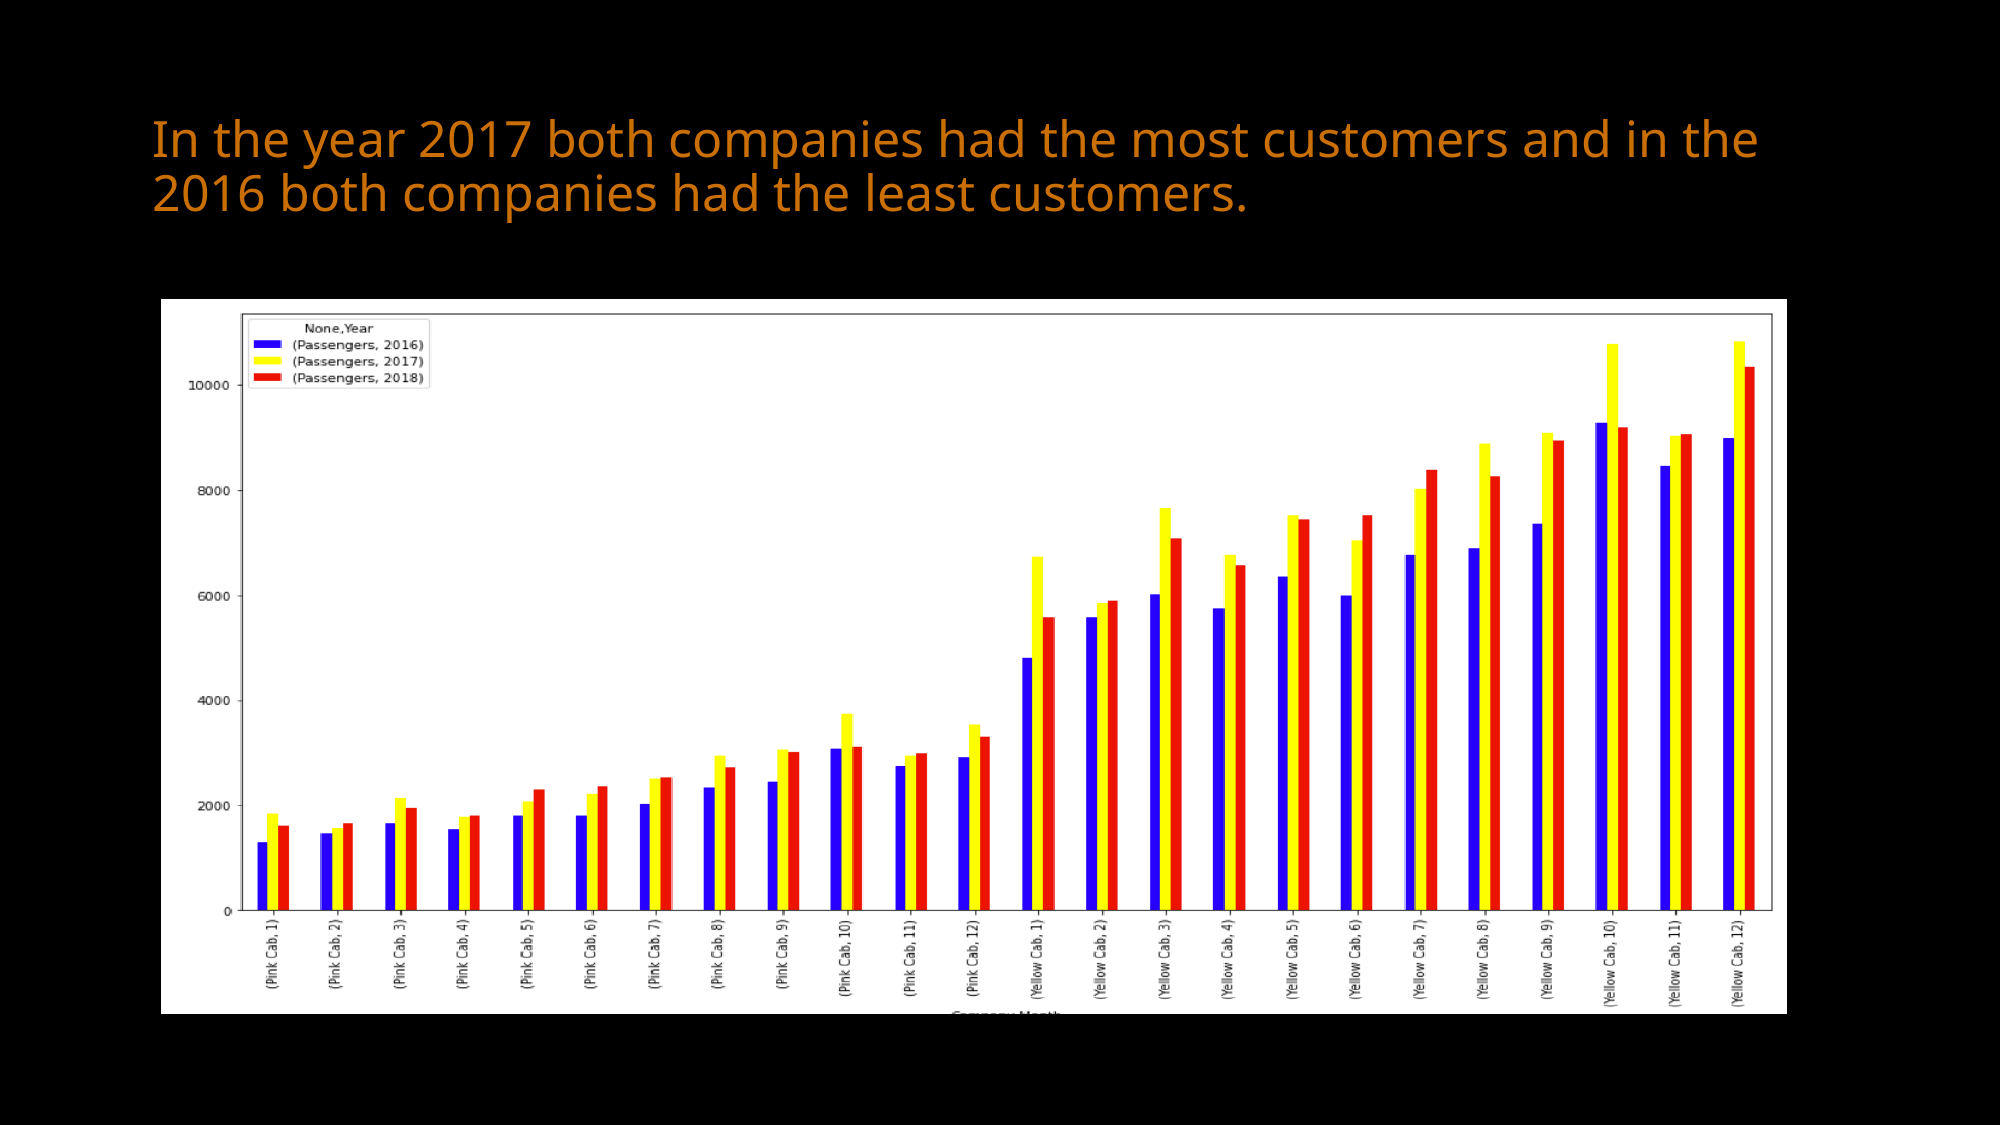

# In the year 2017 both companies had the most customers and in the 2016 both companies had the least customers.